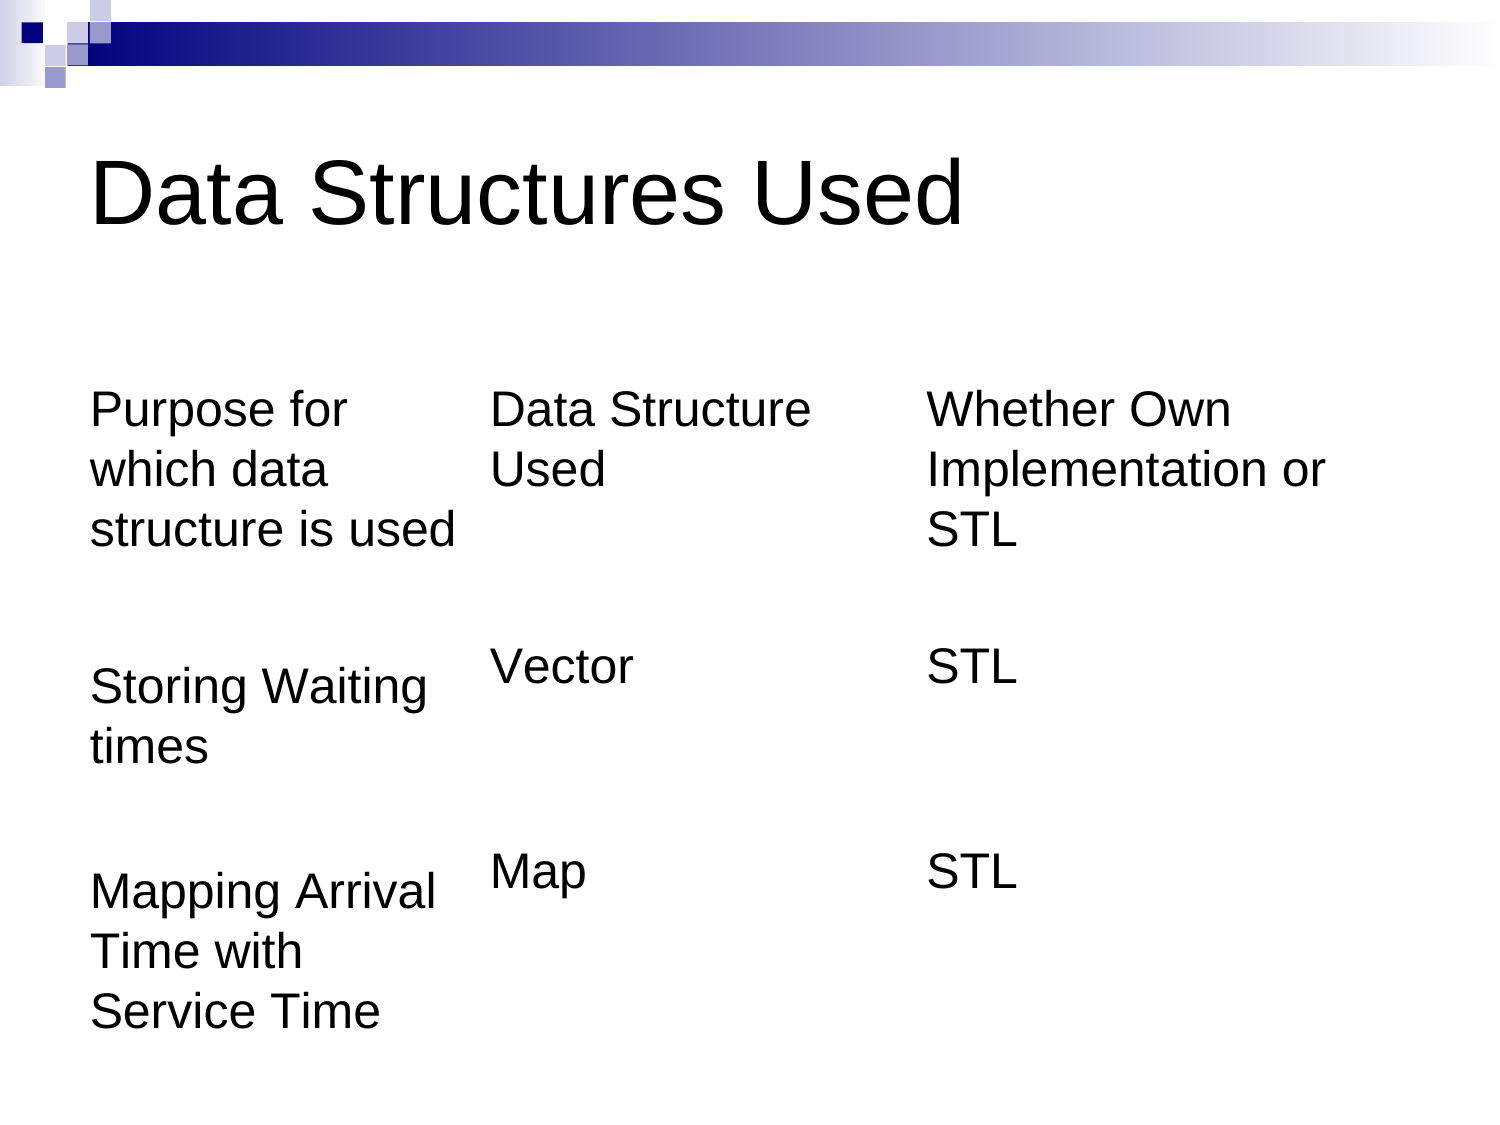

# Data Structures Used
| Purpose for which data structure is used | Data Structure Used | Whether Own Implementation or STL |
| --- | --- | --- |
| Storing Waiting times | Vector | STL |
| Mapping Arrival Time with Service Time | Map | STL |
| | | |
| | | |